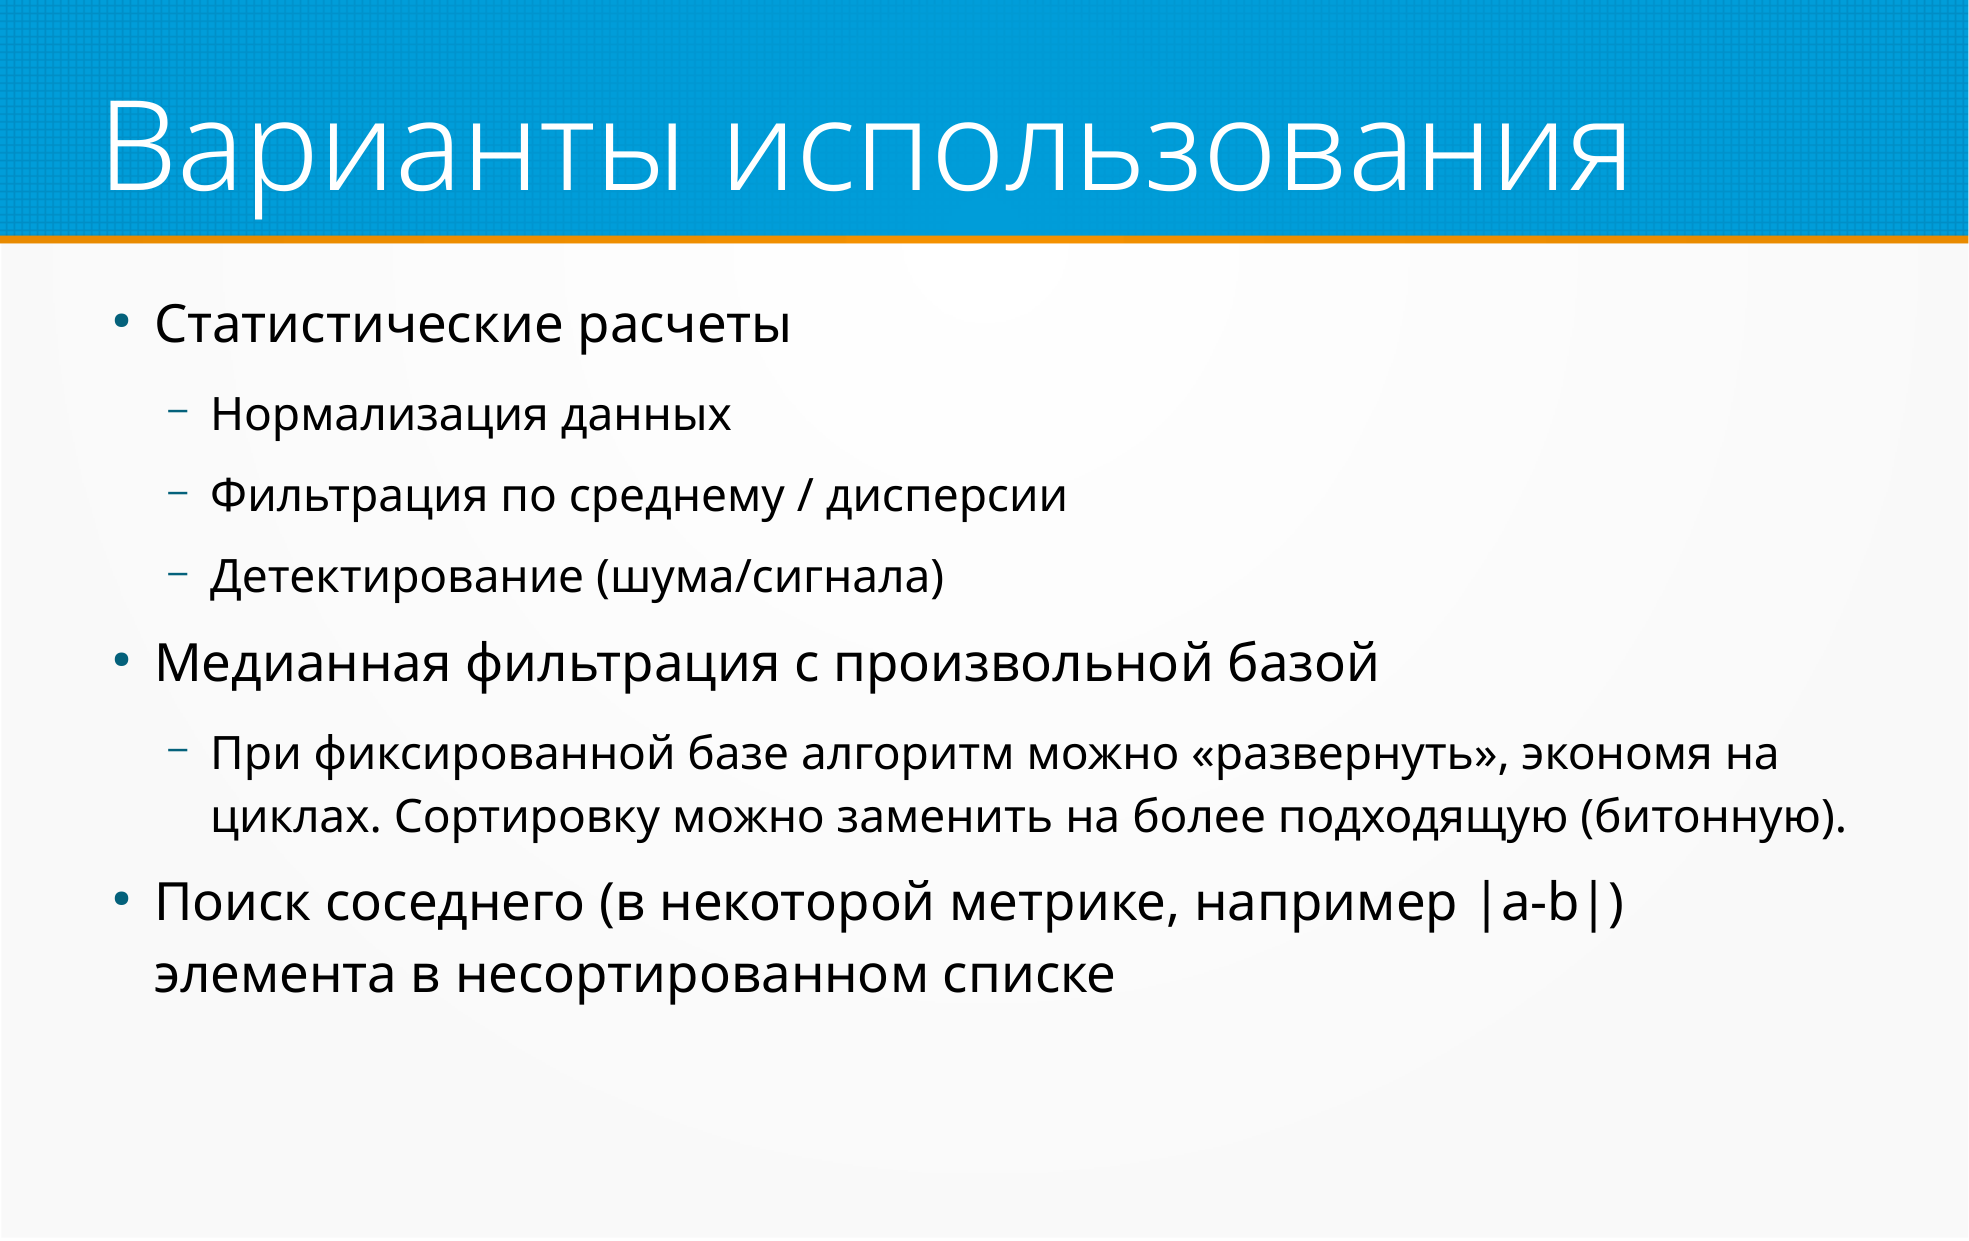

# Варианты использования
Статистические расчеты
Нормализация данных
Фильтрация по среднему / дисперсии
Детектирование (шума/сигнала)
Медианная фильтрация с произвольной базой
При фиксированной базе алгоритм можно «развернуть», экономя на циклах. Сортировку можно заменить на более подходящую (битонную).
Поиск соседнего (в некоторой метрике, например |a-b|) элемента в несортированном списке